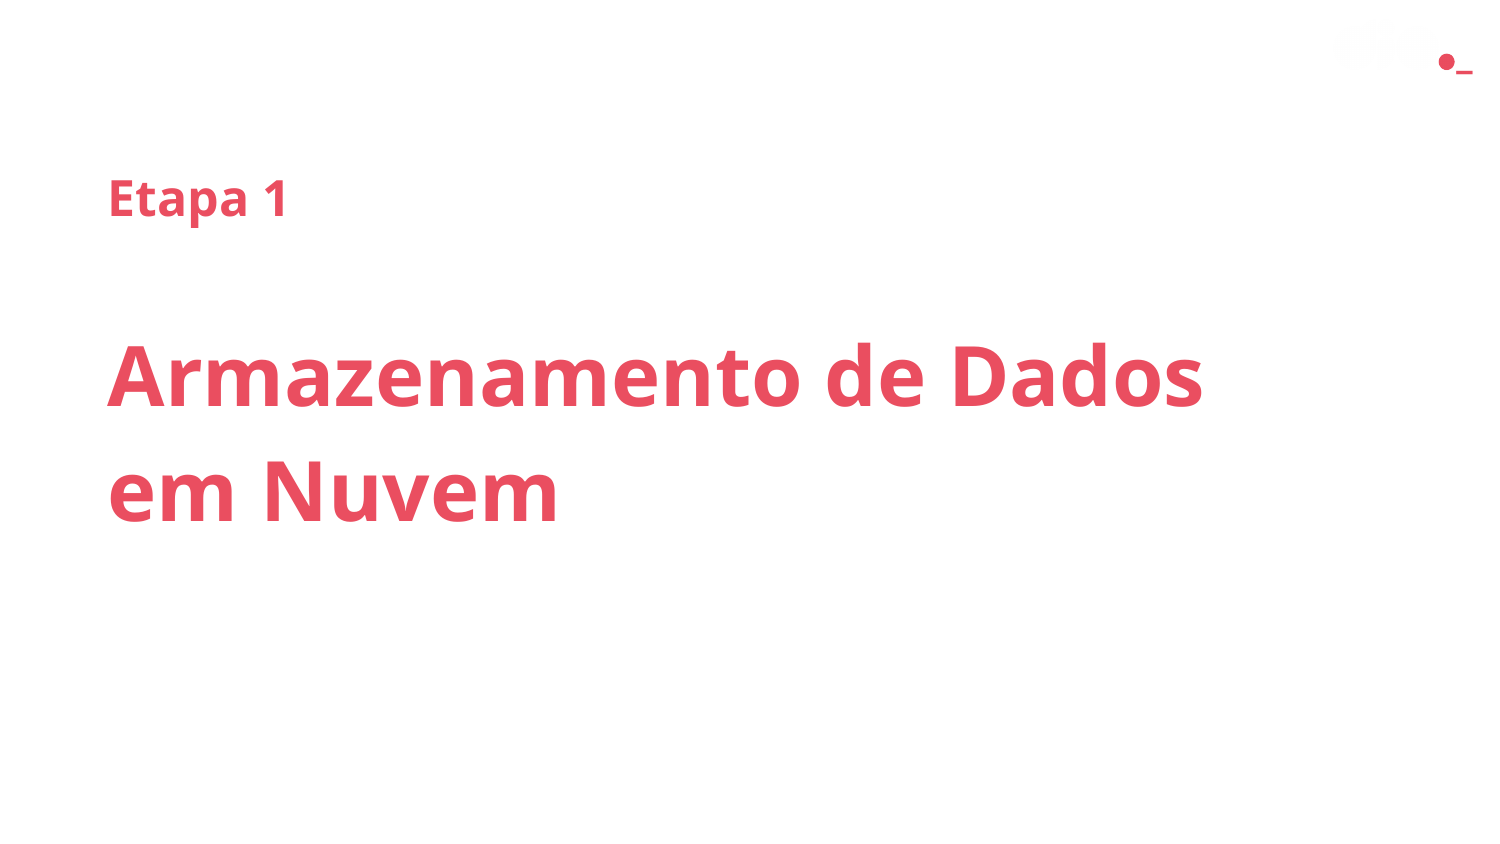

Etapa 1
Armazenamento de Dados em Nuvem